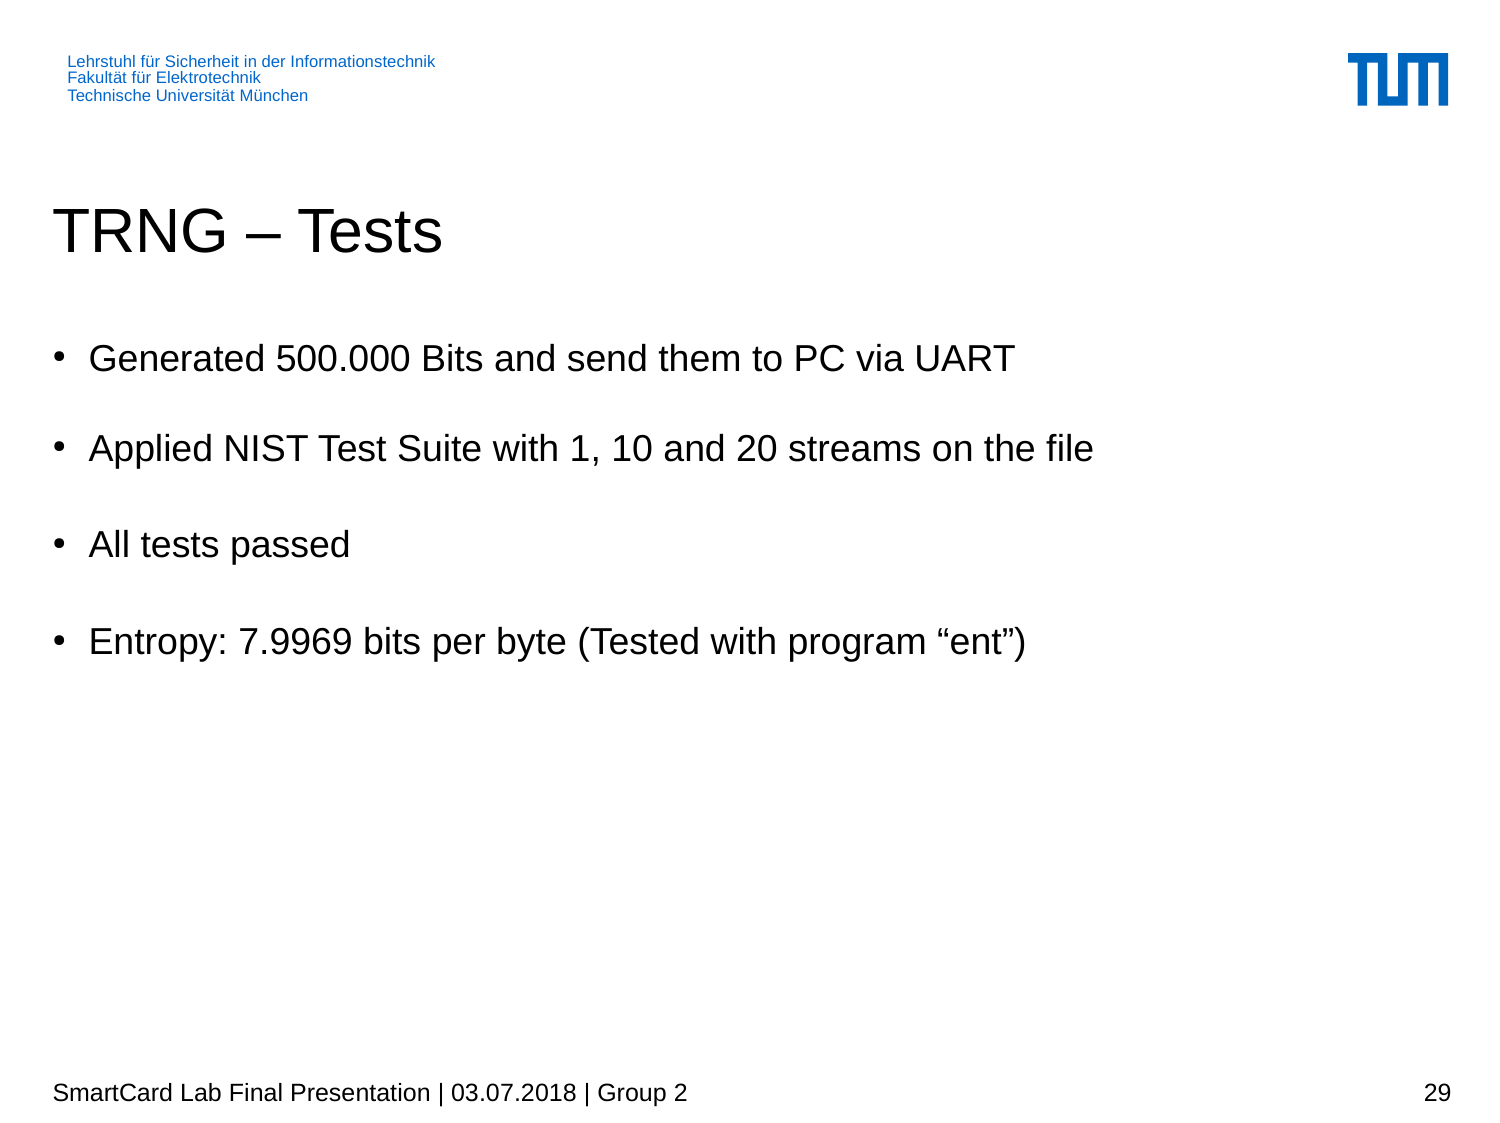

# TRNG – Tests
Generated 500.000 Bits and send them to PC via UART
Applied NIST Test Suite with 1, 10 and 20 streams on the file
All tests passed
Entropy: 7.9969 bits per byte (Tested with program “ent”)
SmartCard Lab Final Presentation | 03.07.2018 | Group 2
29